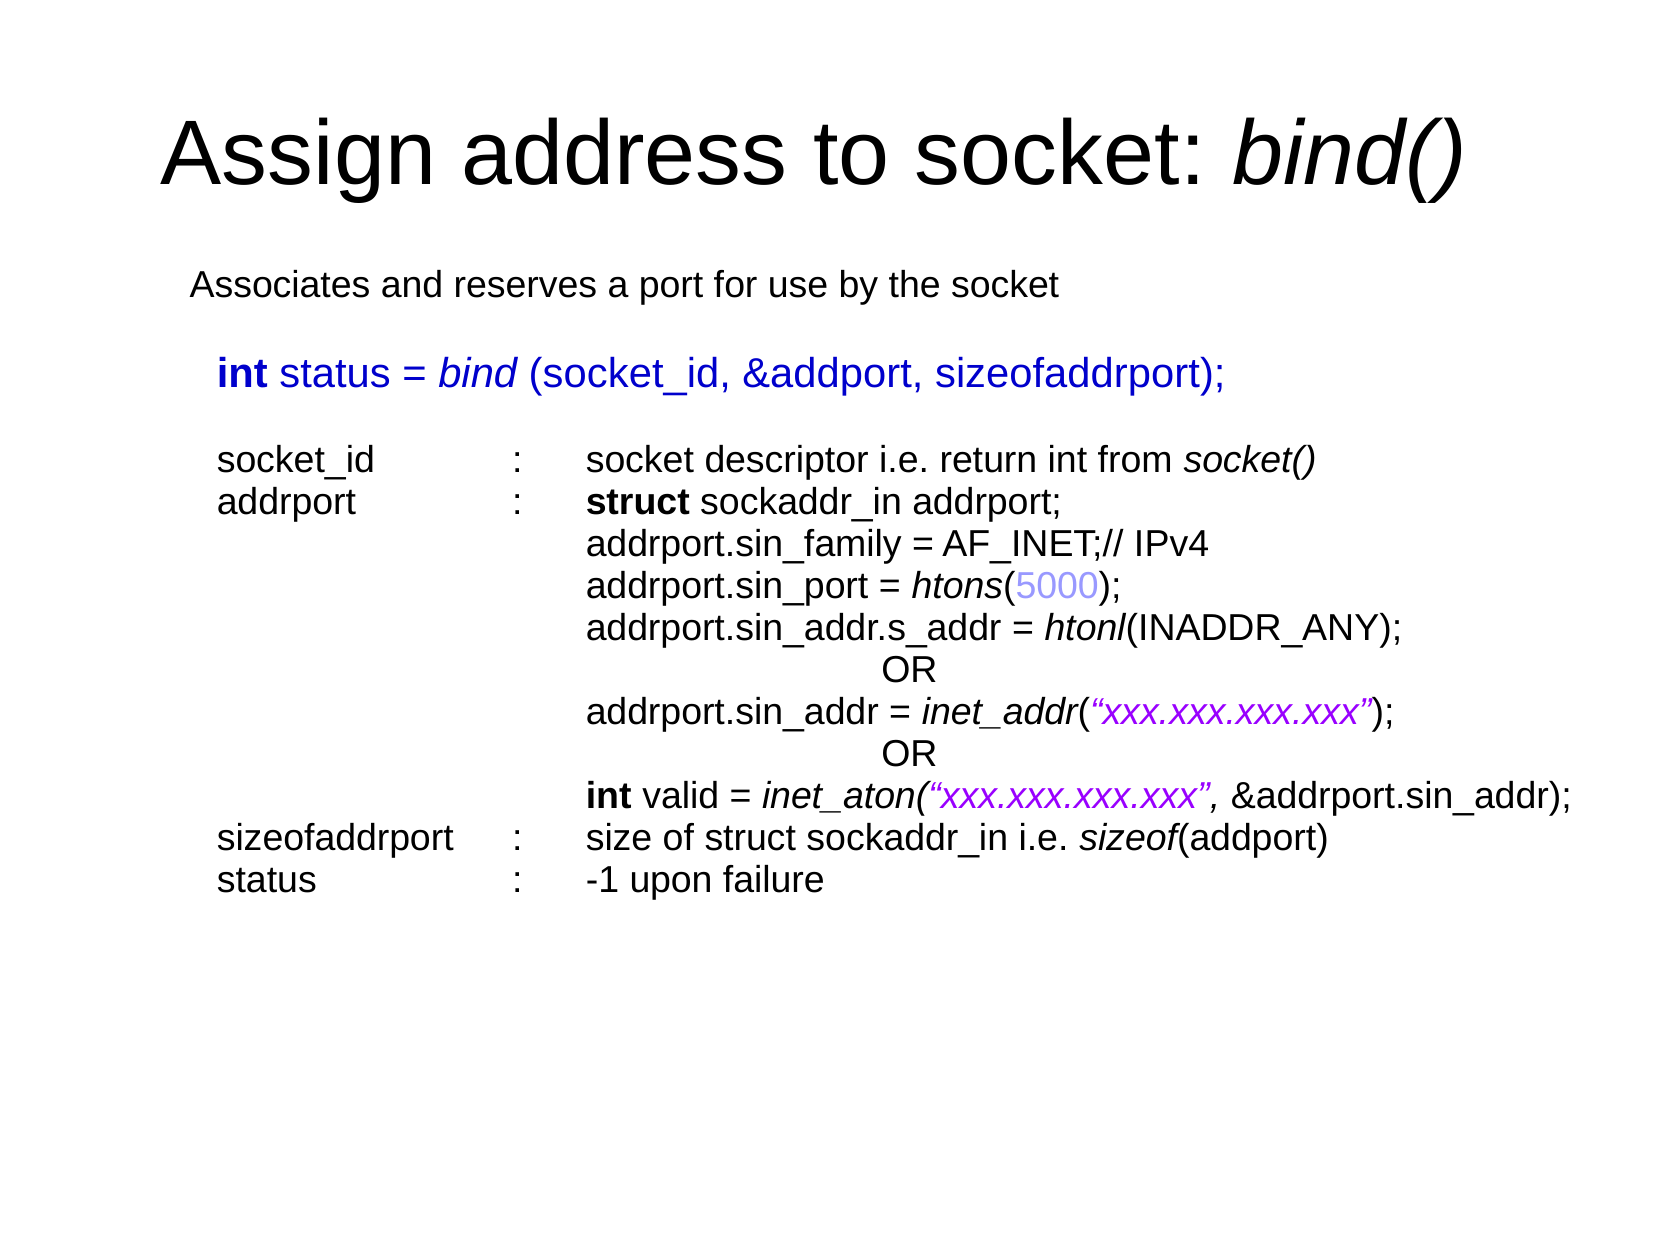

# Assign address to socket: bind()
Associates and reserves a port for use by the socket
int status = bind (socket_id, &addport, sizeofaddrport);
socket_id		: 	socket descriptor i.e. return int from socket()
addrport			:	struct sockaddr_in addrport;
					addrport.sin_family = AF_INET;// IPv4
					addrport.sin_port = htons(5000);
					addrport.sin_addr.s_addr = htonl(INADDR_ANY);
									OR
					addrport.sin_addr = inet_addr(“xxx.xxx.xxx.xxx”);
									OR
					int valid = inet_aton(“xxx.xxx.xxx.xxx”, &addrport.sin_addr);
sizeofaddrport	:	size of struct sockaddr_in i.e. sizeof(addport)
status 			: 	-1 upon failure